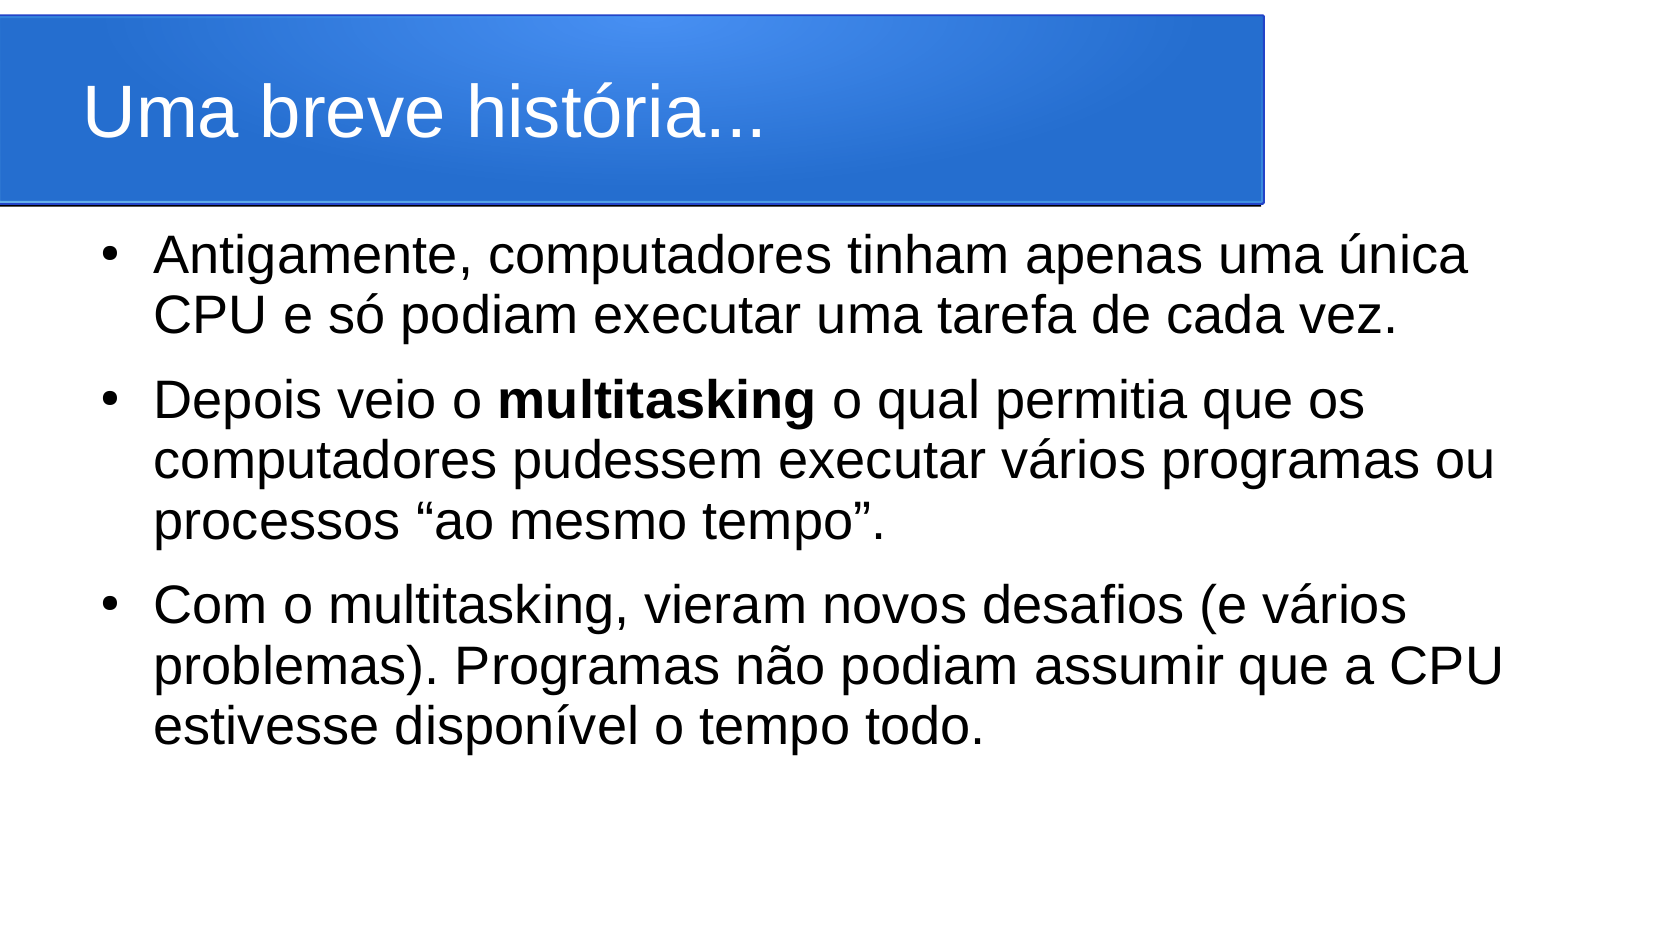

# Uma breve história...
Antigamente, computadores tinham apenas uma única CPU e só podiam executar uma tarefa de cada vez.
Depois veio o multitasking o qual permitia que os computadores pudessem executar vários programas ou processos “ao mesmo tempo”.
Com o multitasking, vieram novos desafios (e vários problemas). Programas não podiam assumir que a CPU estivesse disponível o tempo todo.